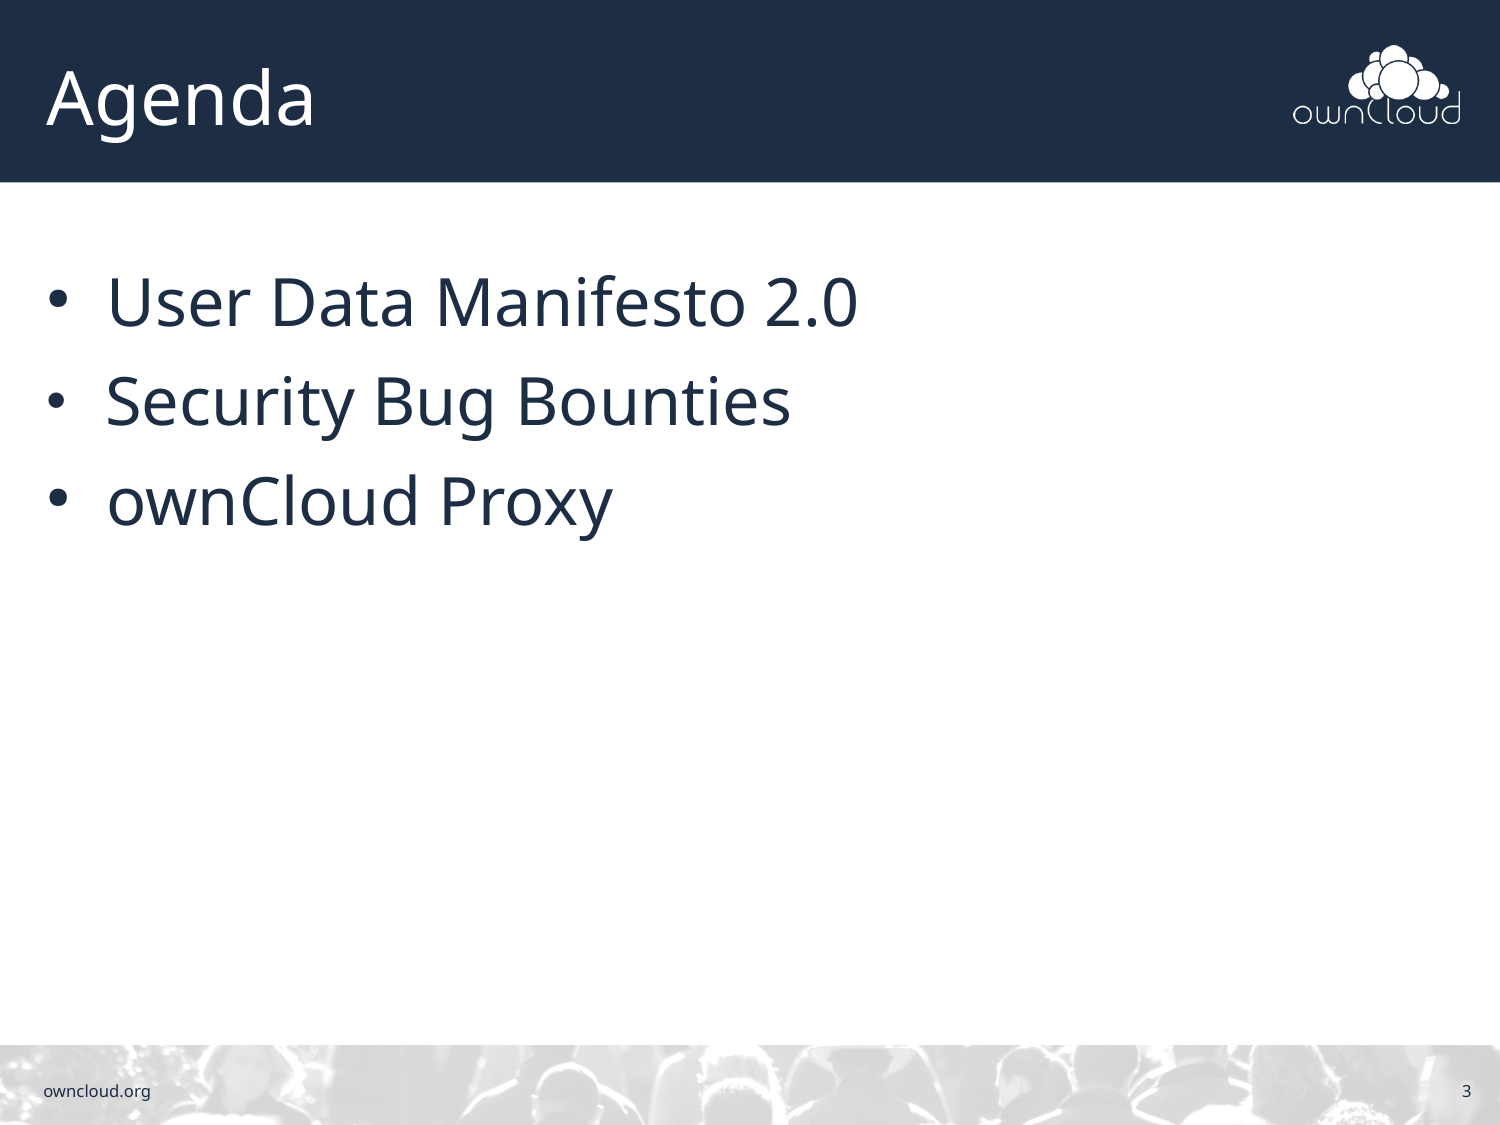

# Agenda
User Data Manifesto 2.0
Security Bug Bounties
ownCloud Proxy